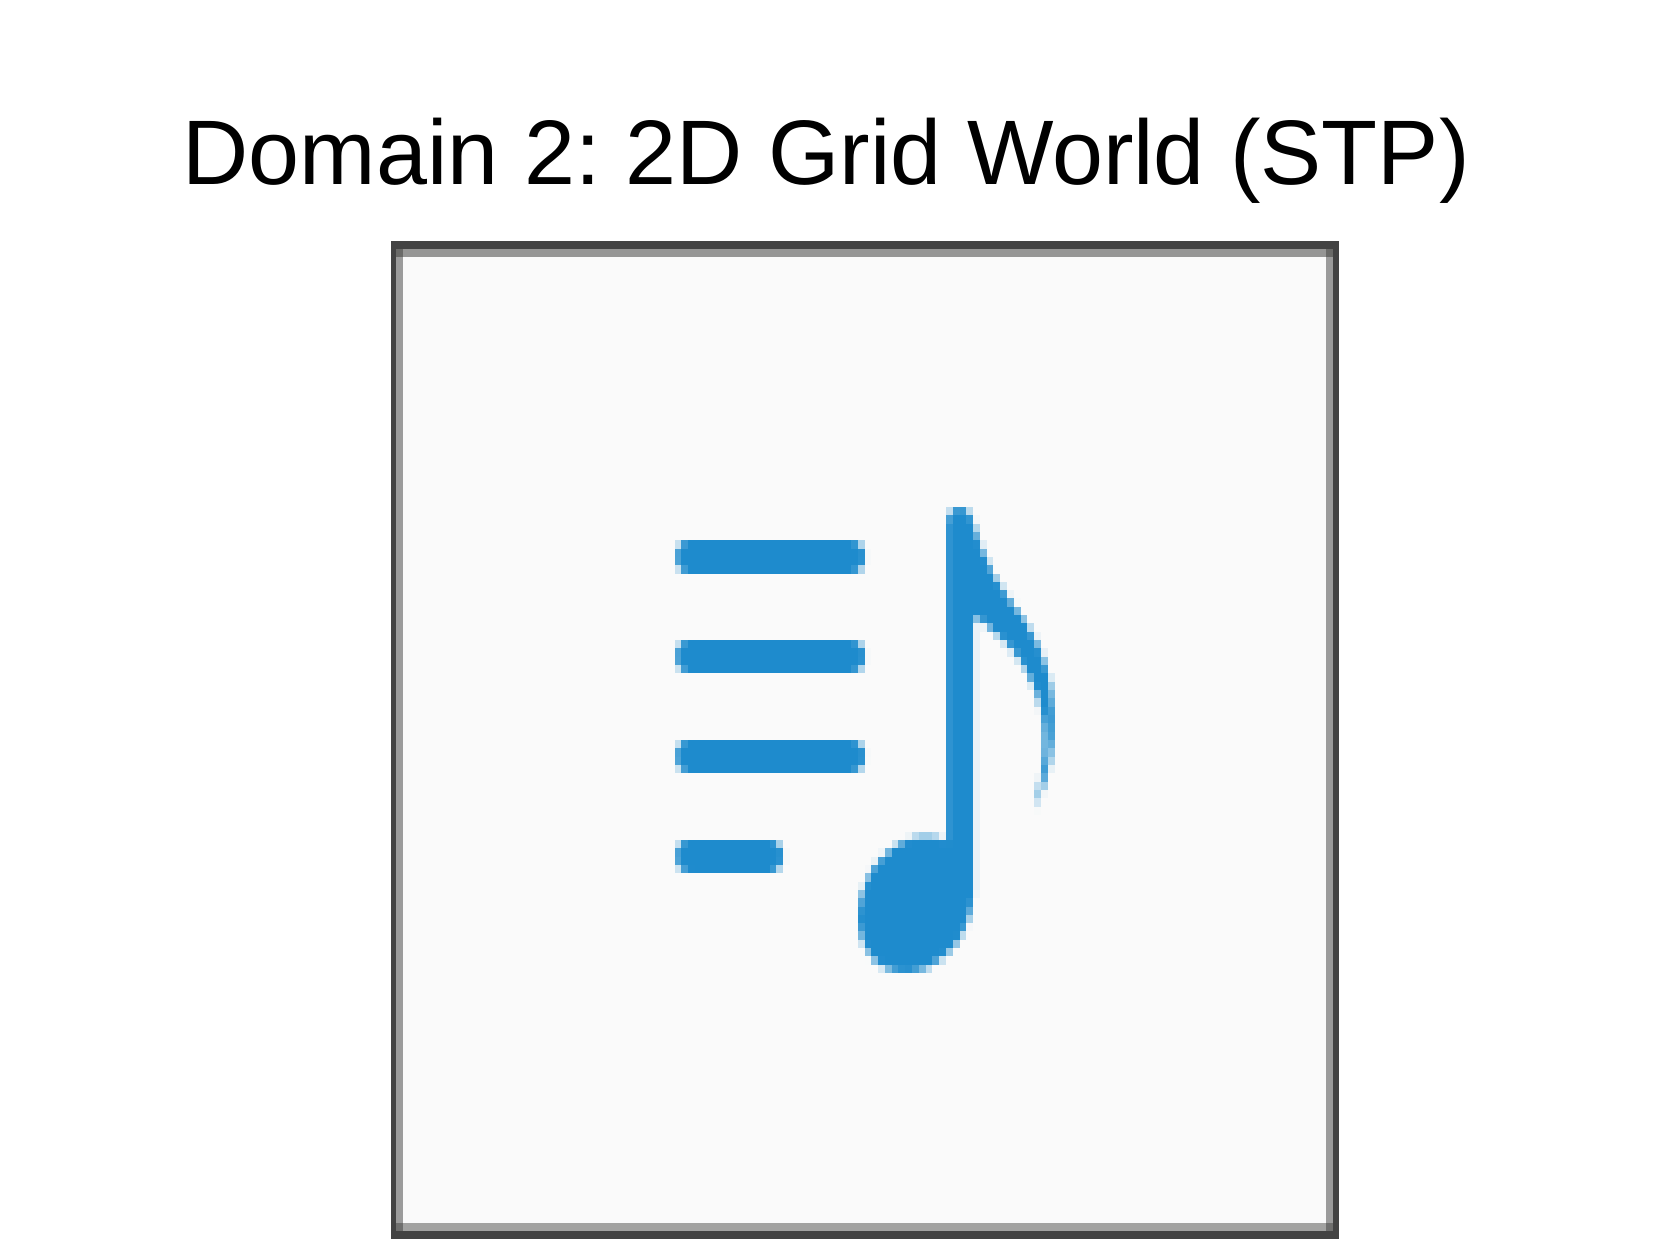

# Domain 2: 2D Grid World (STP)